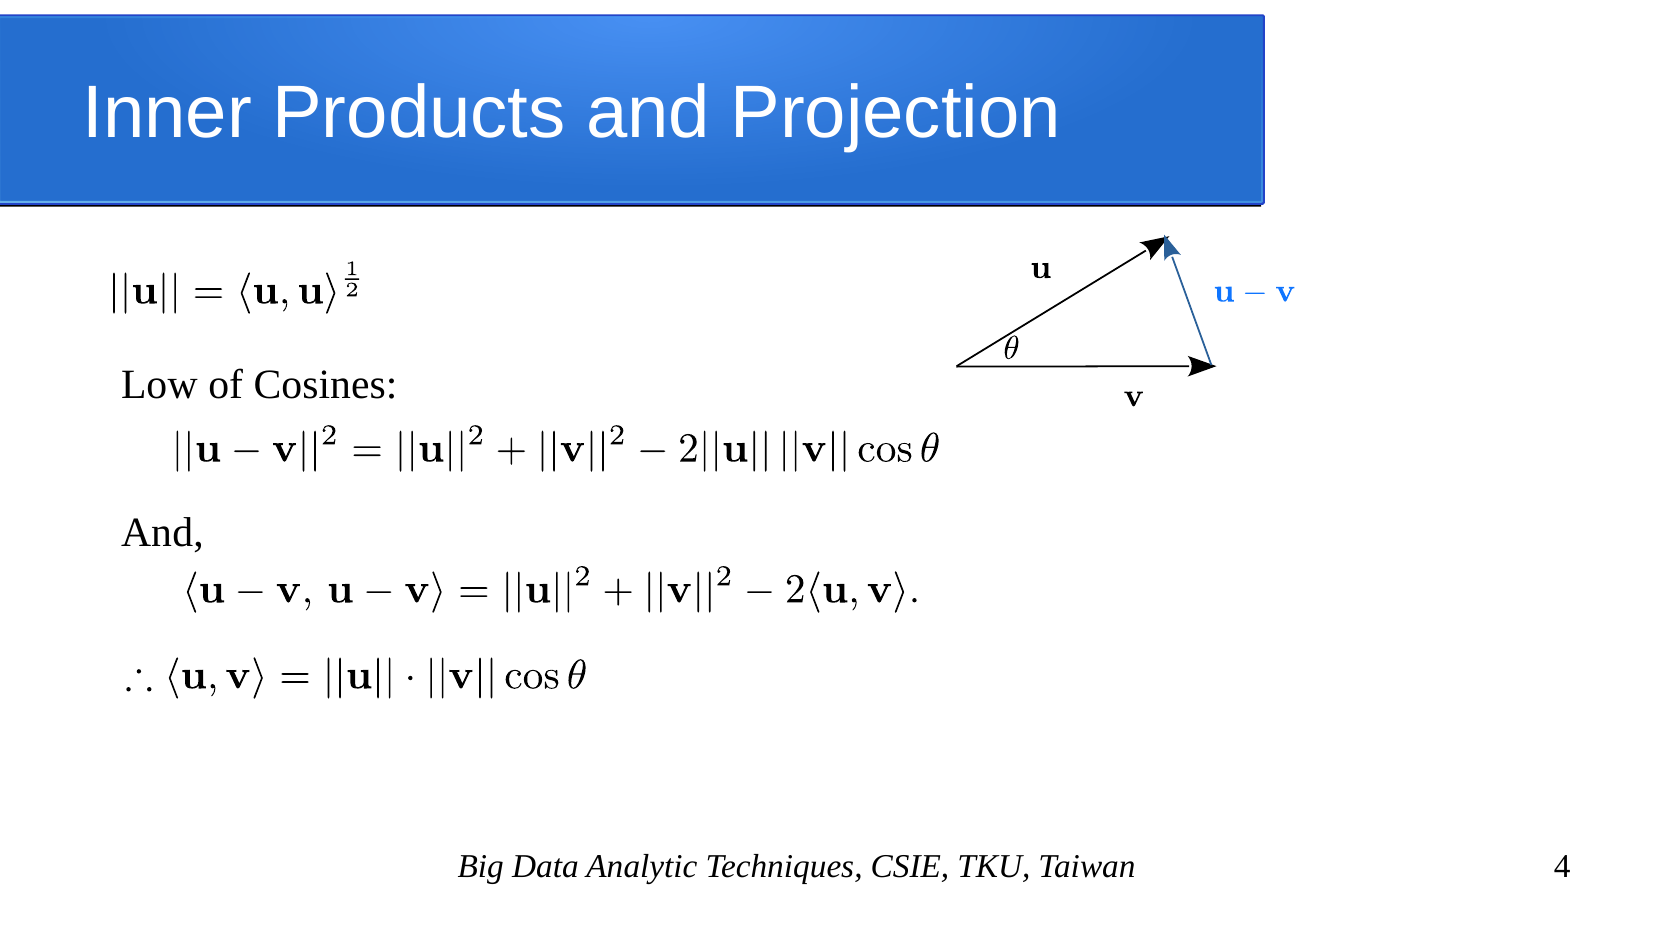

# Inner Products and Projection
Low of Cosines:
And,
Big Data Analytic Techniques, CSIE, TKU, Taiwan
4